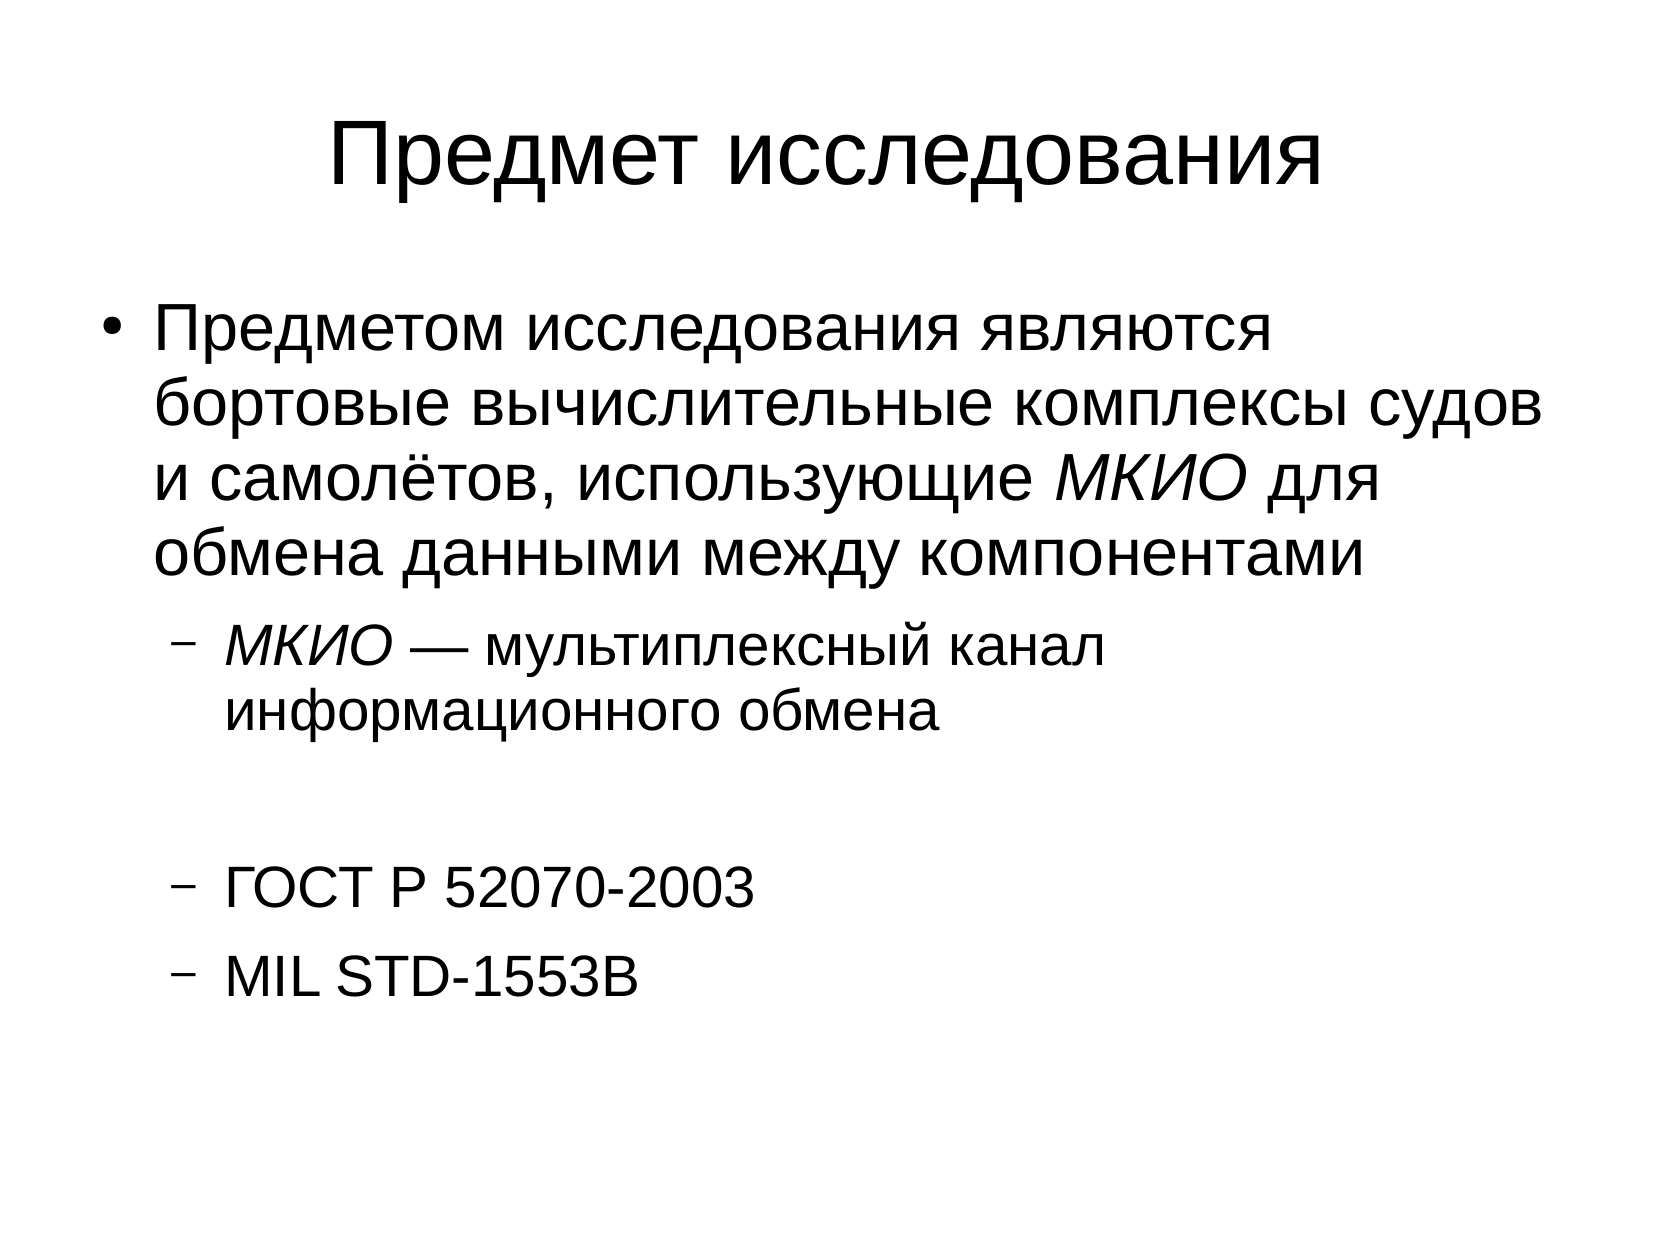

# Предмет исследования
Предметом исследования являются бортовые вычислительные комплексы судов и самолётов, использующие МКИО для обмена данными между компонентами
МКИО — мультиплексный канал информационного обмена
ГОСТ Р 52070-2003
MIL STD-1553B